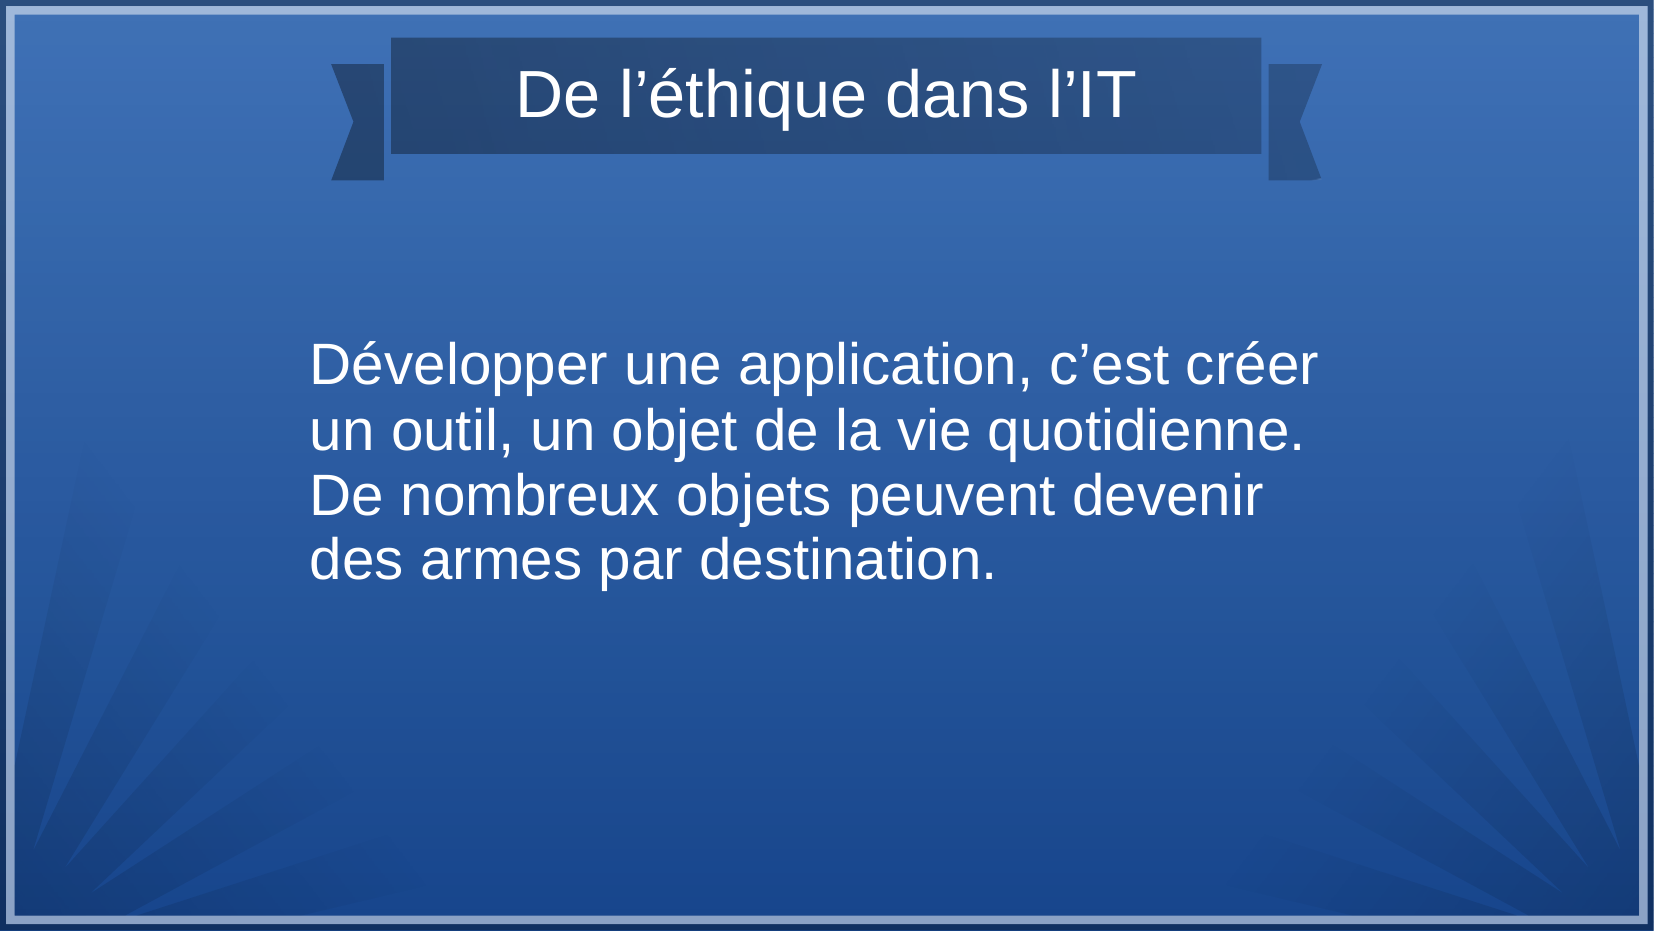

# De l’éthique dans l’IT
Développer une application, c’est créer un outil, un objet de la vie quotidienne.
De nombreux objets peuvent devenir des armes par destination.